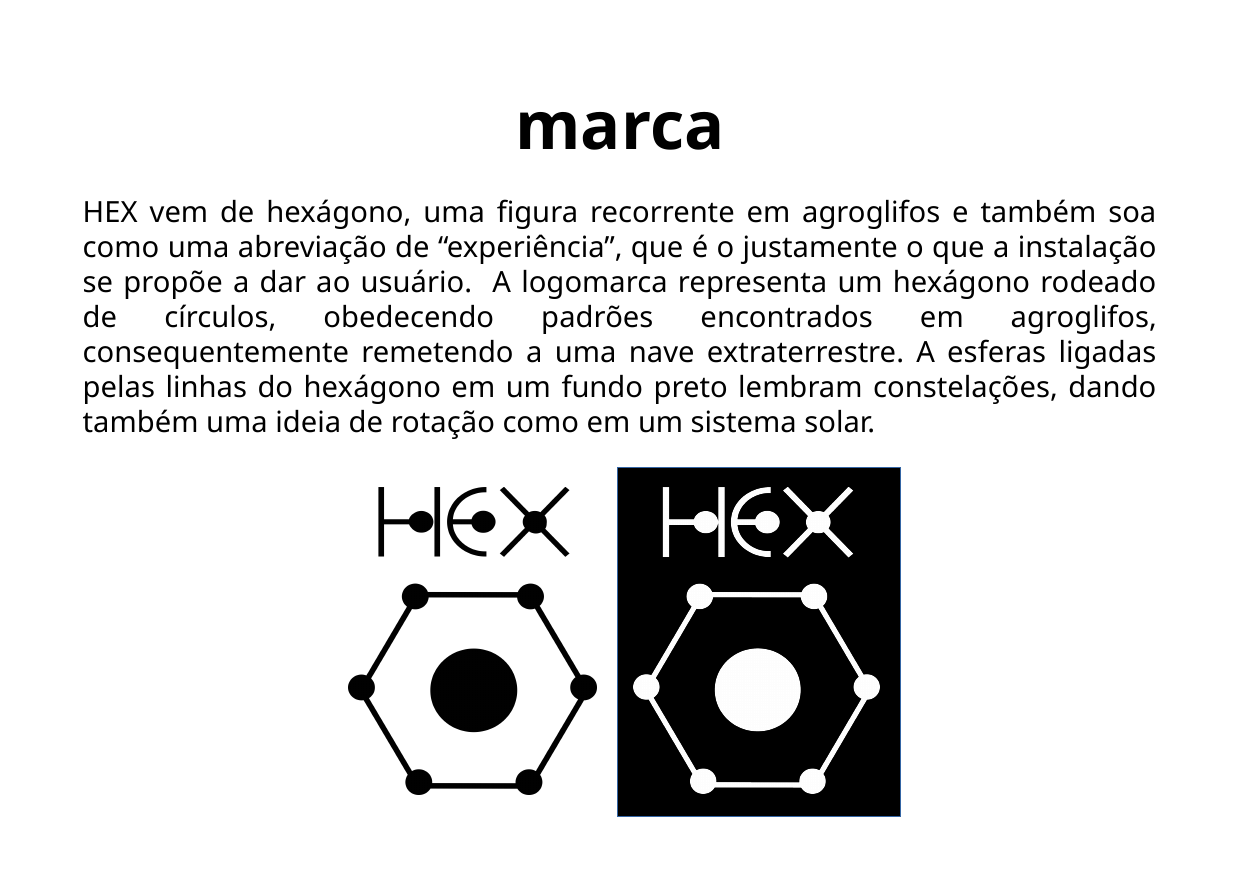

marca
HEX vem de hexágono, uma figura recorrente em agroglifos e também soa como uma abreviação de “experiência”, que é o justamente o que a instalação se propõe a dar ao usuário. A logomarca representa um hexágono rodeado de círculos, obedecendo padrões encontrados em agroglifos, consequentemente remetendo a uma nave extraterrestre. A esferas ligadas pelas linhas do hexágono em um fundo preto lembram constelações, dando também uma ideia de rotação como em um sistema solar.